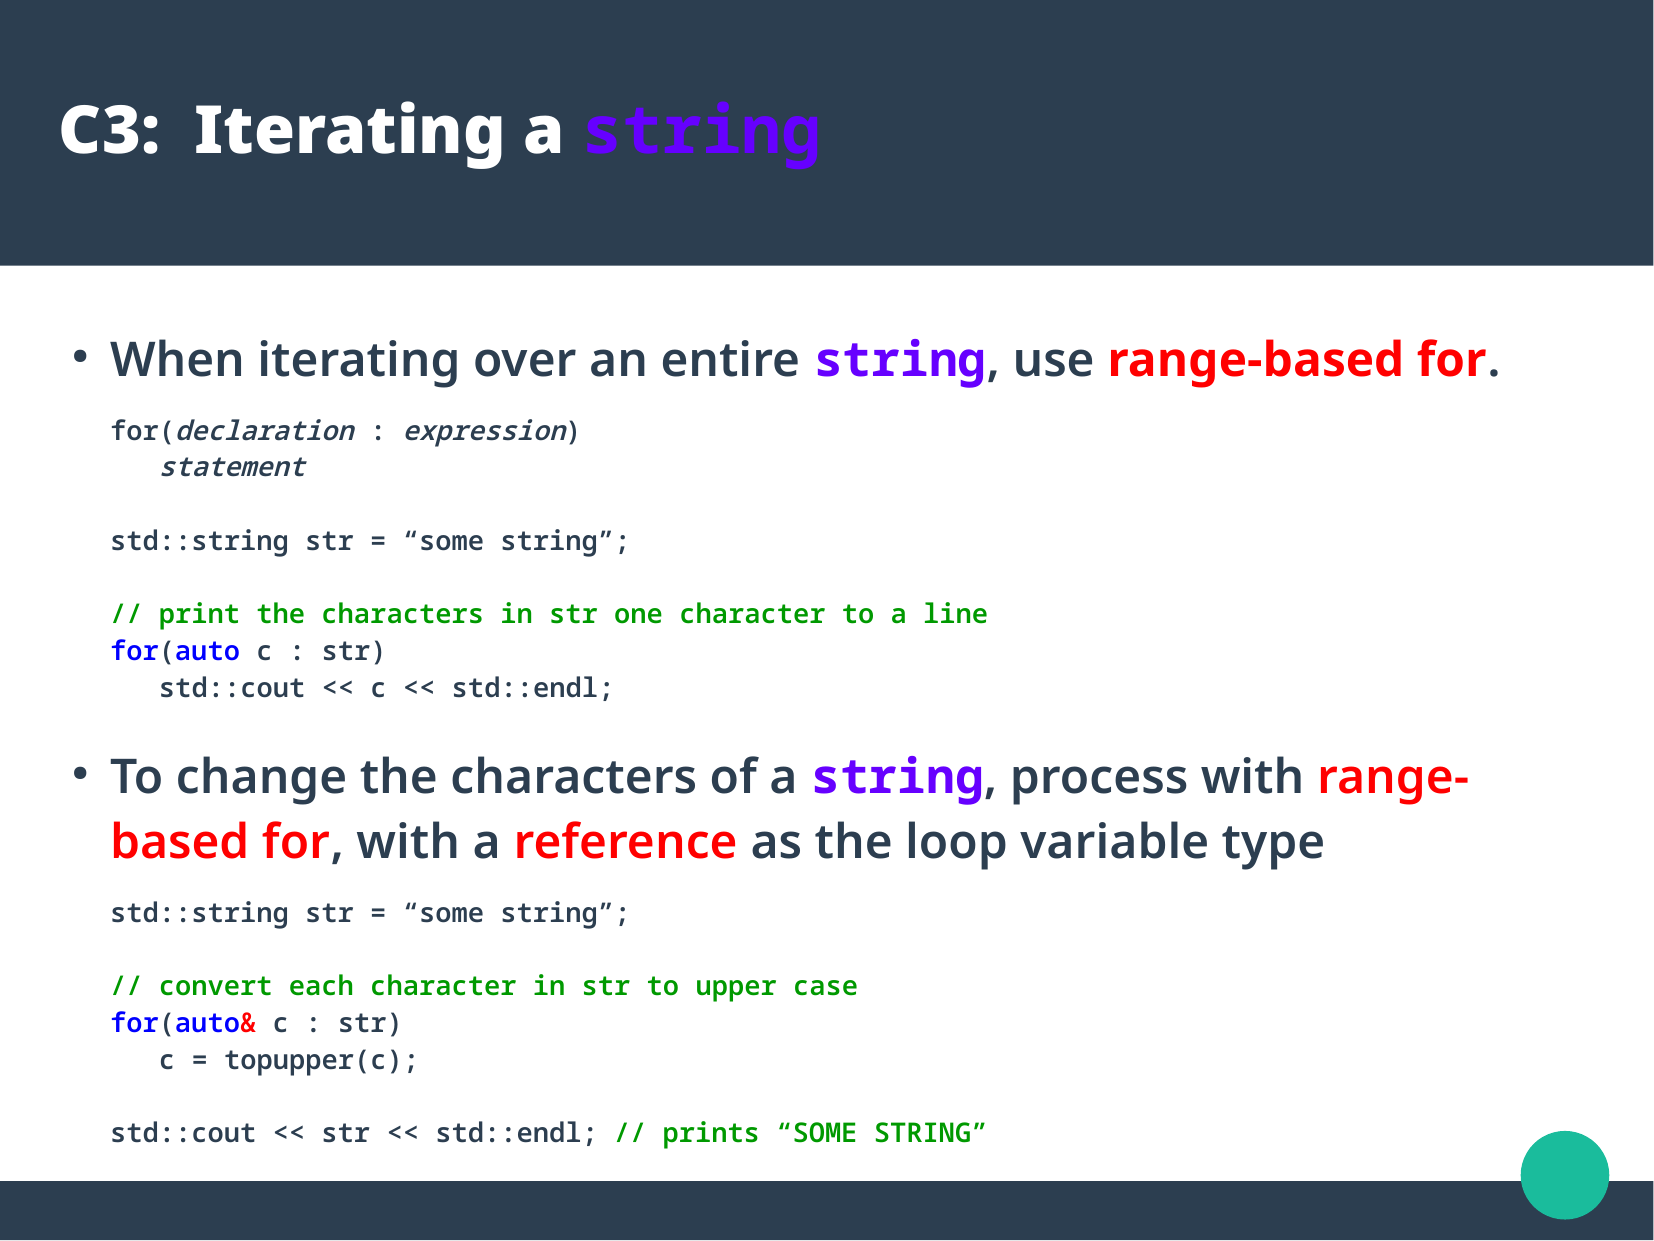

# C3: Iterating a string
When iterating over an entire string, use range-based for.
for(declaration : expression)
 statement
std::string str = “some string”;
// print the characters in str one character to a line
for(auto c : str)
 std::cout << c << std::endl;
To change the characters of a string, process with range-based for, with a reference as the loop variable type
std::string str = “some string”;
// convert each character in str to upper case
for(auto& c : str)
 c = topupper(c);
std::cout << str << std::endl; // prints “SOME STRING”